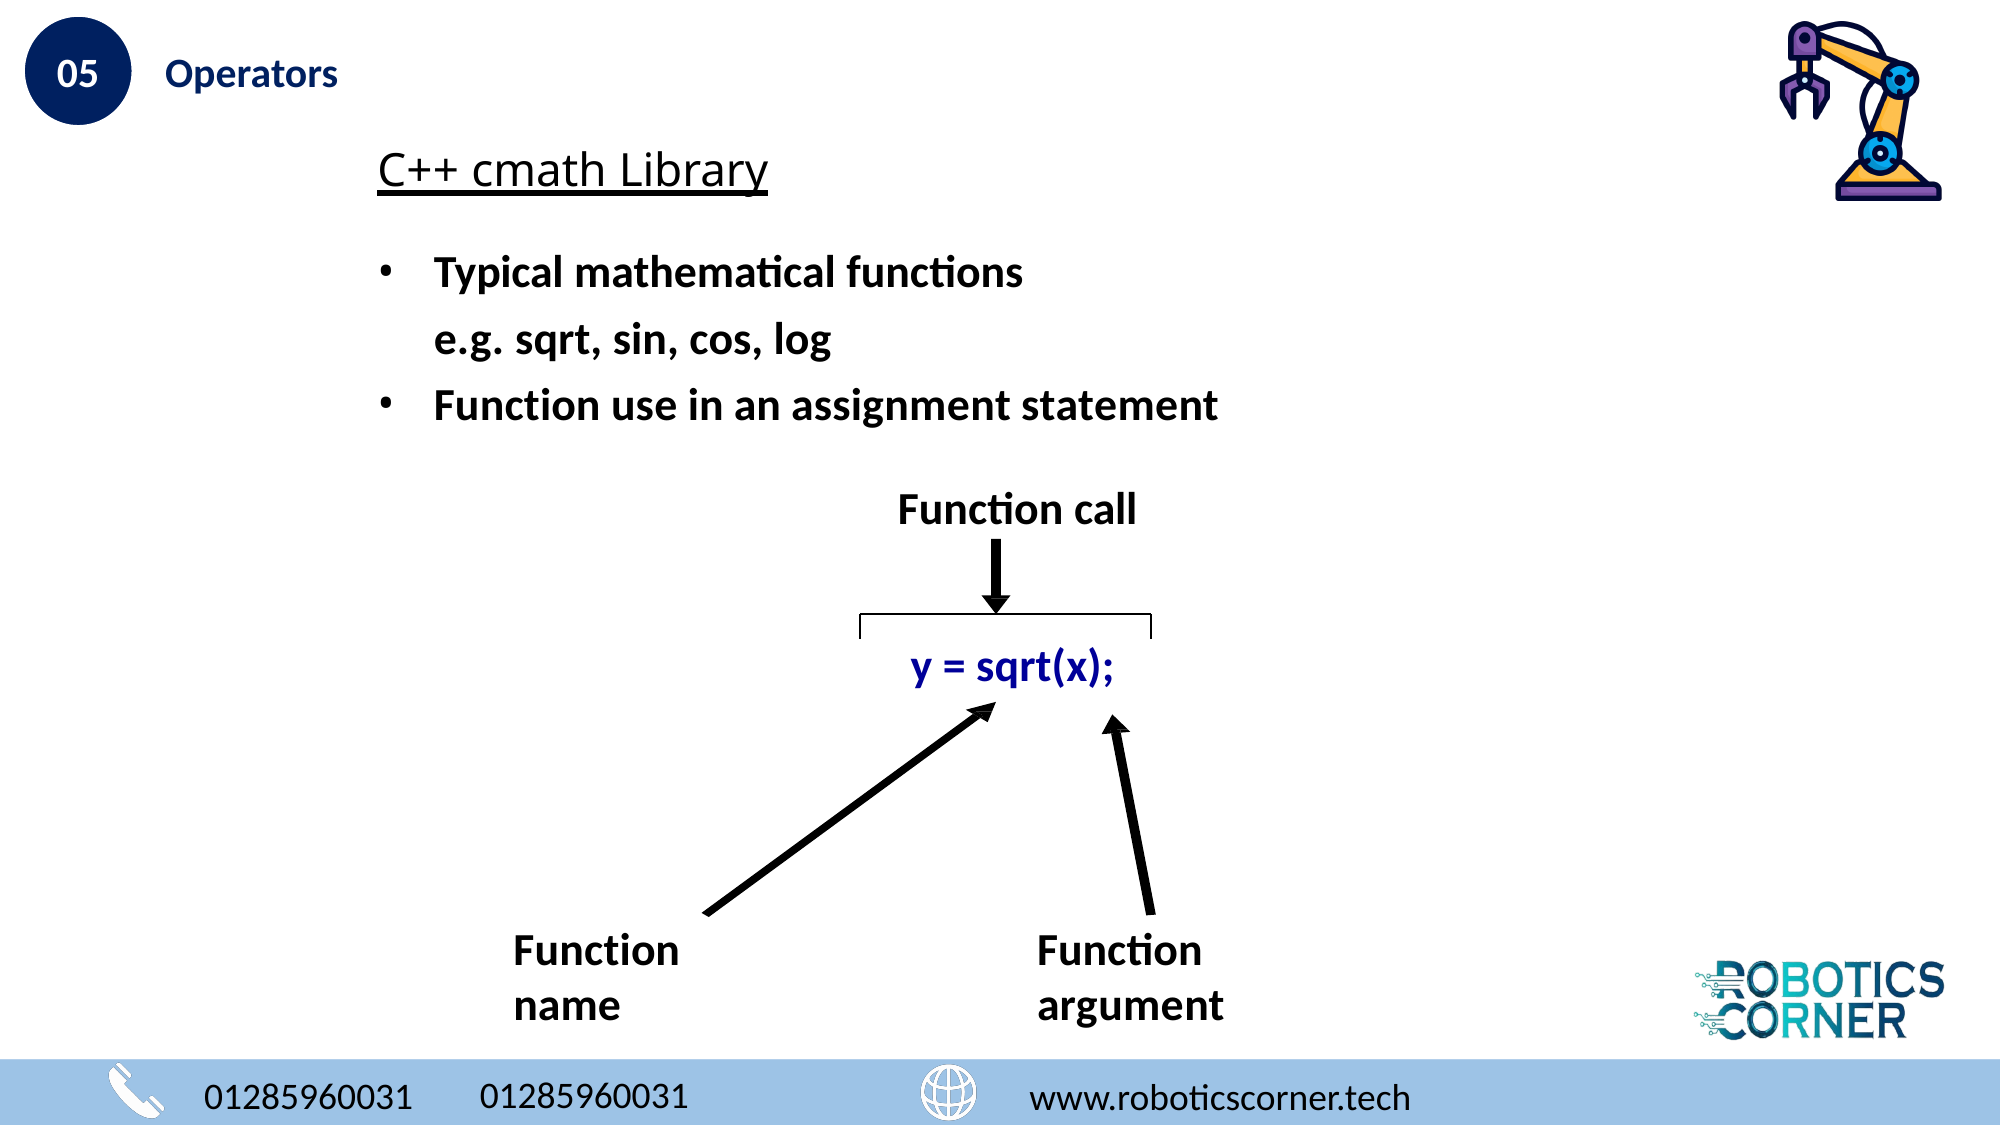

05
Operators
# C++ cmath Library
Typical mathematical functions
e.g. sqrt, sin, cos, log
Function use in an assignment statement
Function call
y = sqrt(x);
Function name
Function argument
01285960031
01285960031
www.roboticscorner.tech